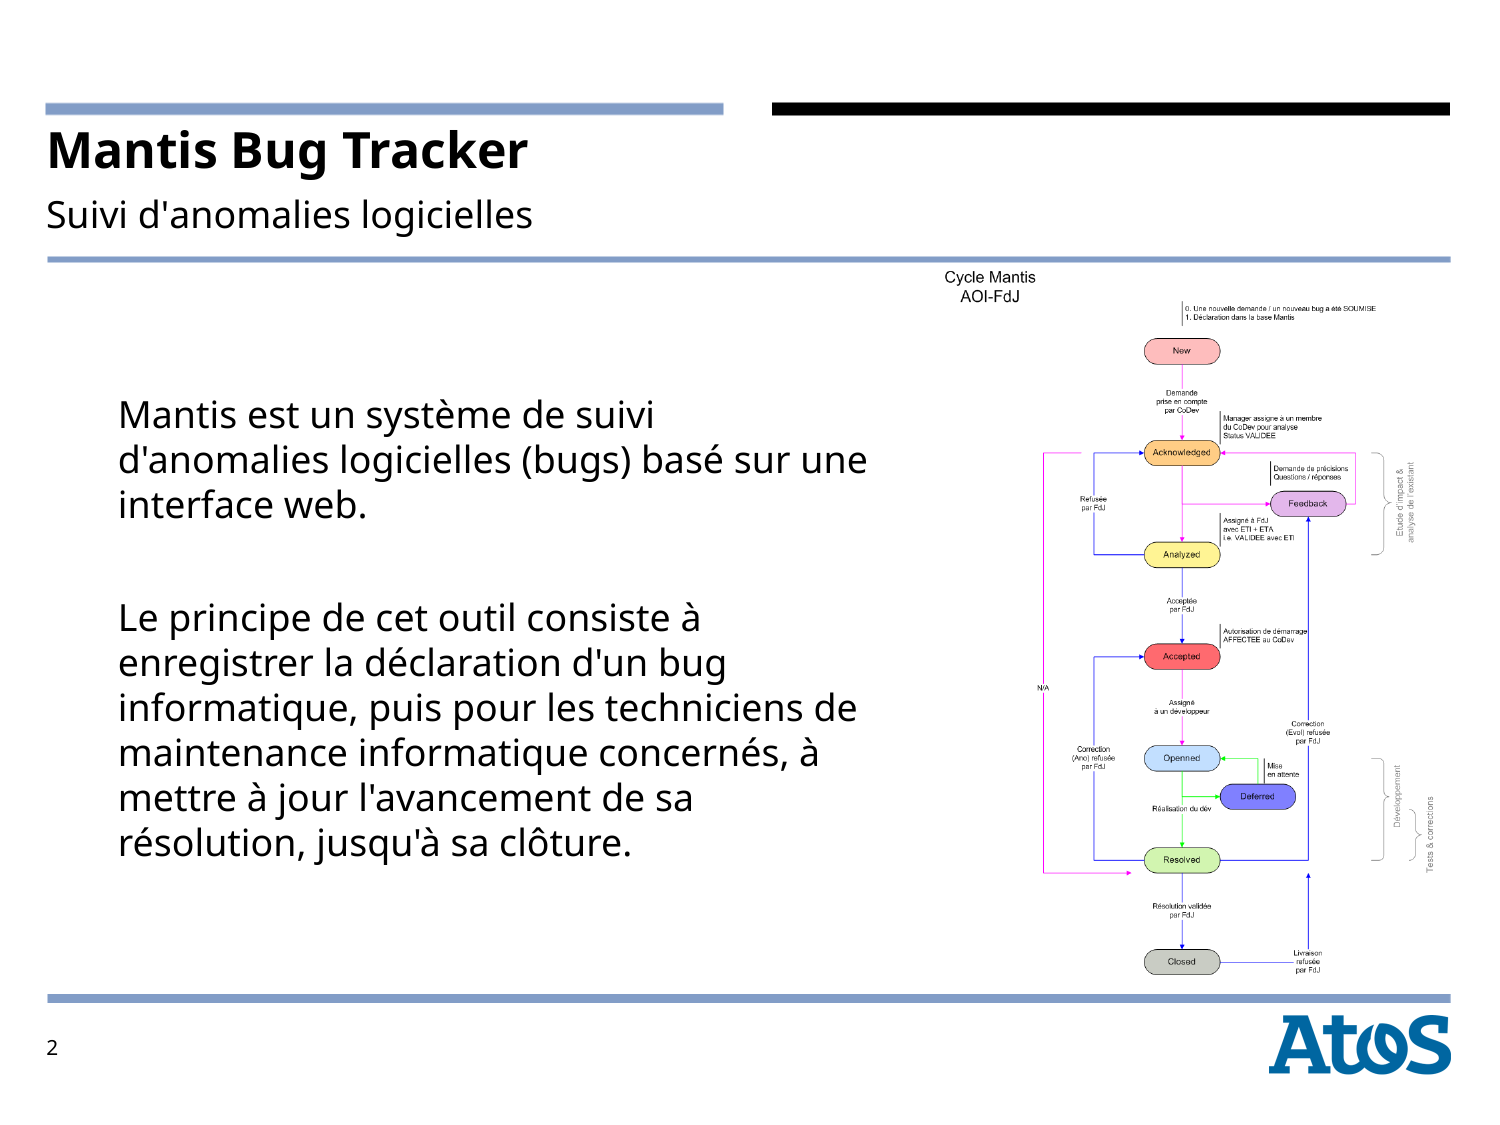

# Mantis Bug Tracker
Suivi d'anomalies logicielles
Mantis est un système de suivi d'anomalies logicielles (bugs) basé sur une interface web.
Le principe de cet outil consiste à enregistrer la déclaration d'un bug informatique, puis pour les techniciens de maintenance informatique concernés, à mettre à jour l'avancement de sa résolution, jusqu'à sa clôture.
2